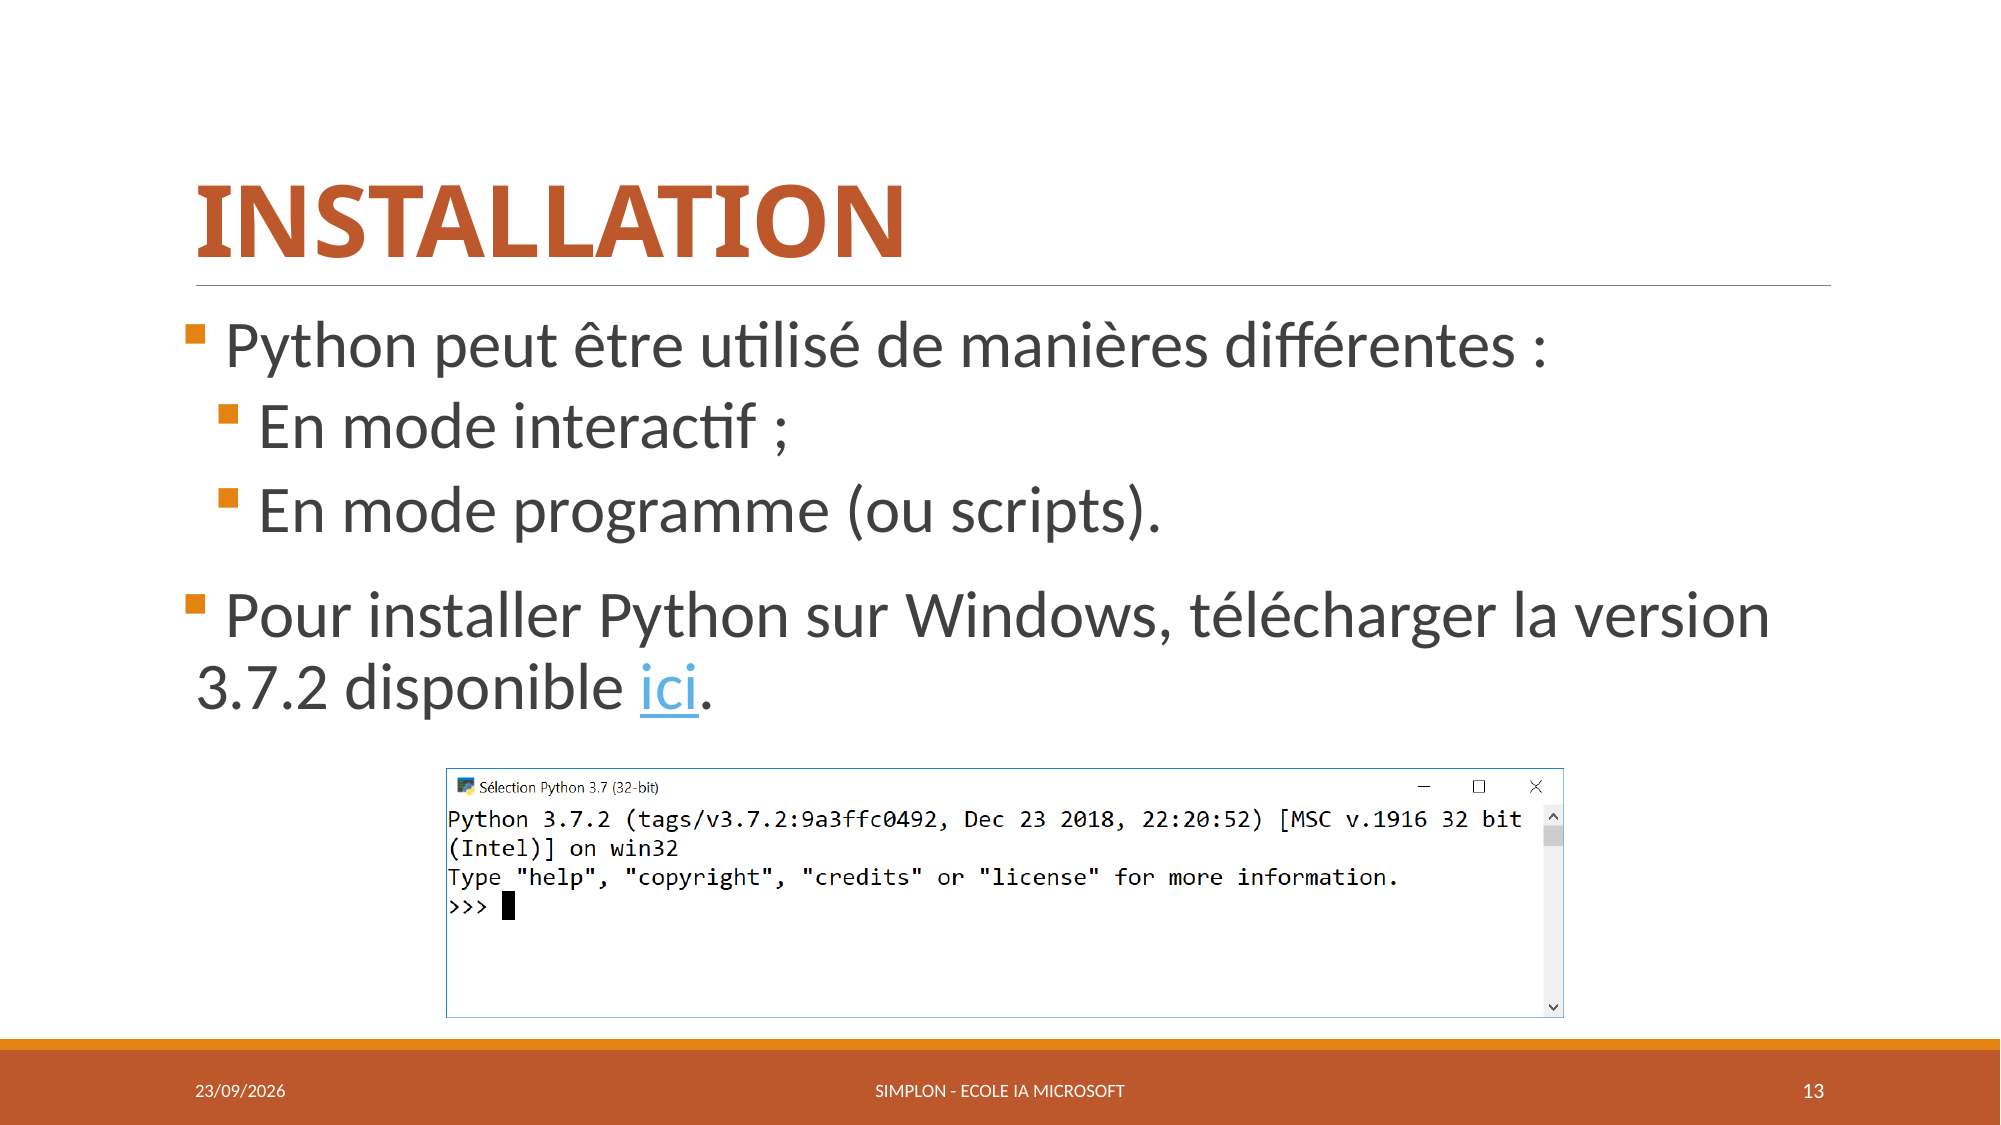

# INSTALLATION
 Python peut être utilisé de manières différentes :
 En mode interactif ;
 En mode programme (ou scripts).
 Pour installer Python sur Windows, télécharger la version 3.7.2 disponible ici.
Simplon - Ecole IA Microsoft